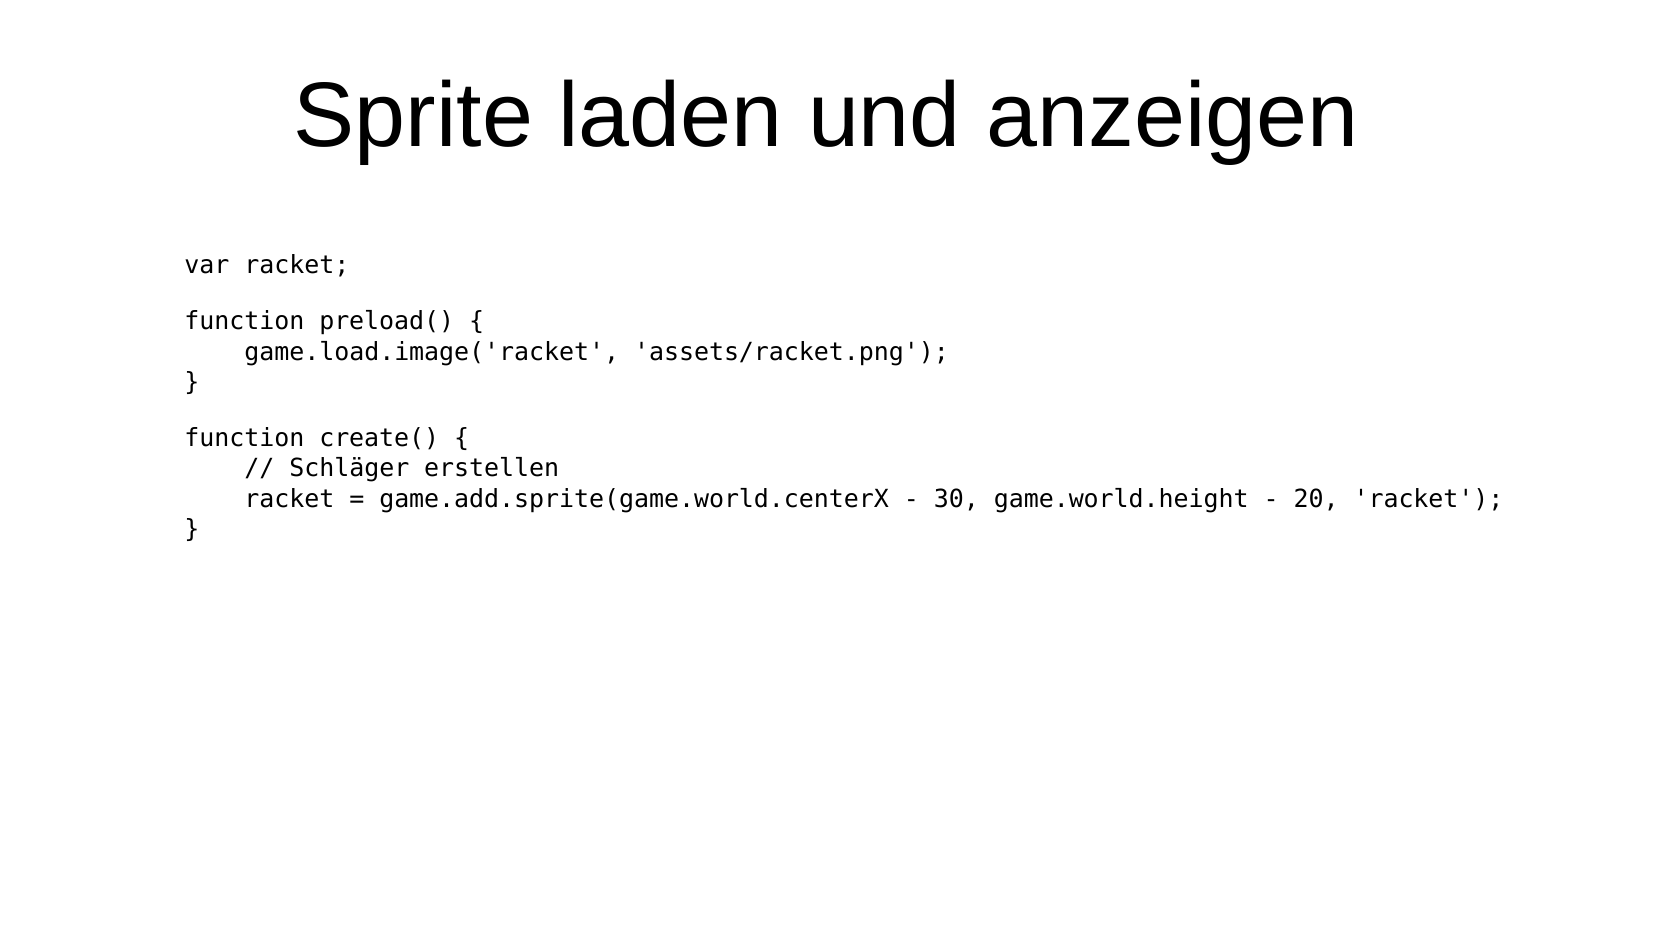

# Sprite laden und anzeigen
 var racket;
 function preload() {
 game.load.image('racket', 'assets/racket.png');
 }
 function create() {
 // Schläger erstellen
 racket = game.add.sprite(game.world.centerX - 30, game.world.height - 20, 'racket');
 }